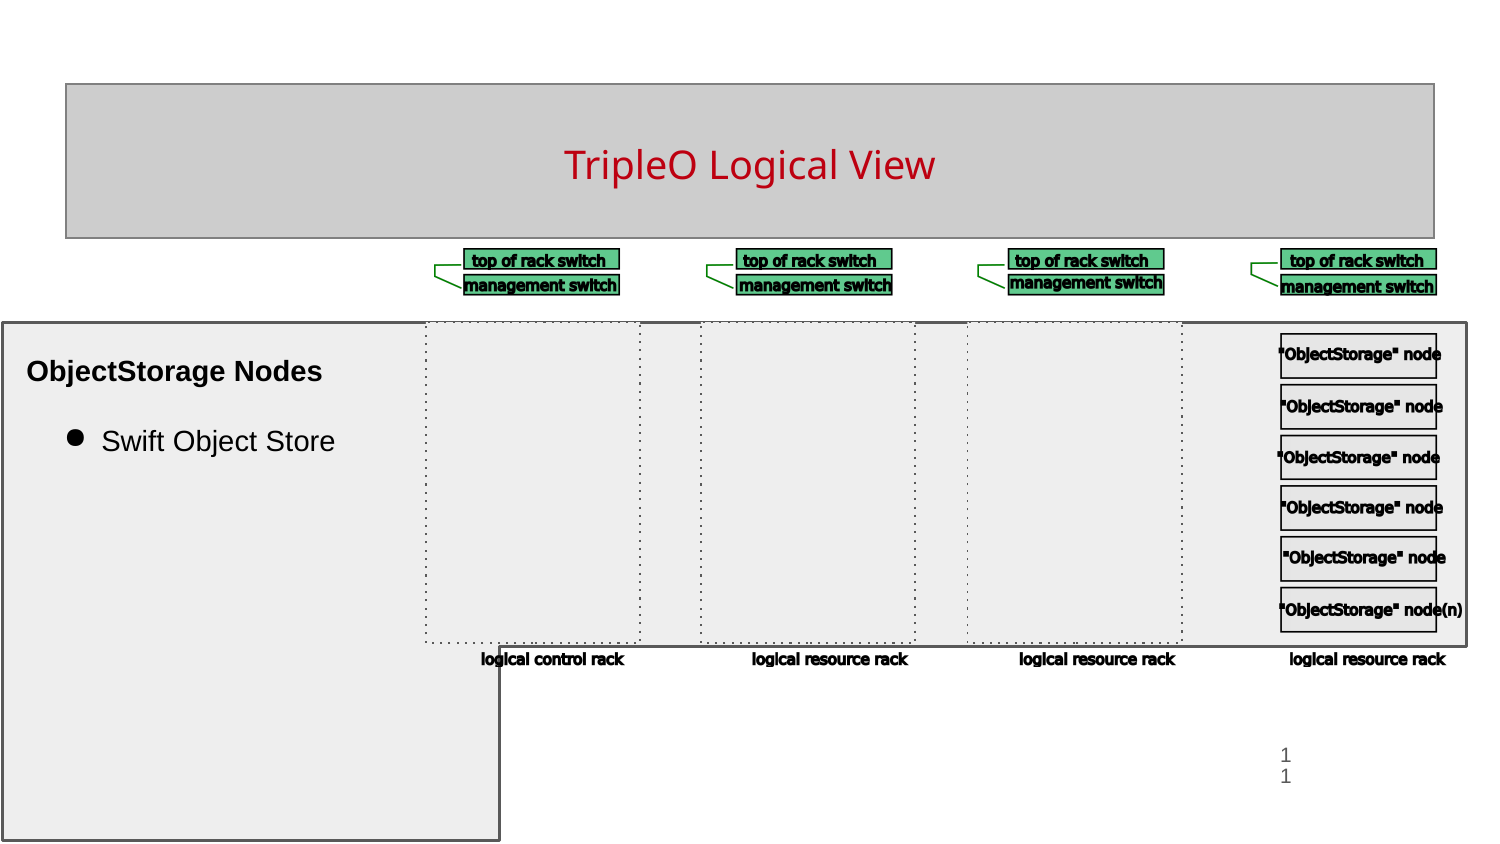

TripleO Logical View
ObjectStorage Nodes
Swift Object Store